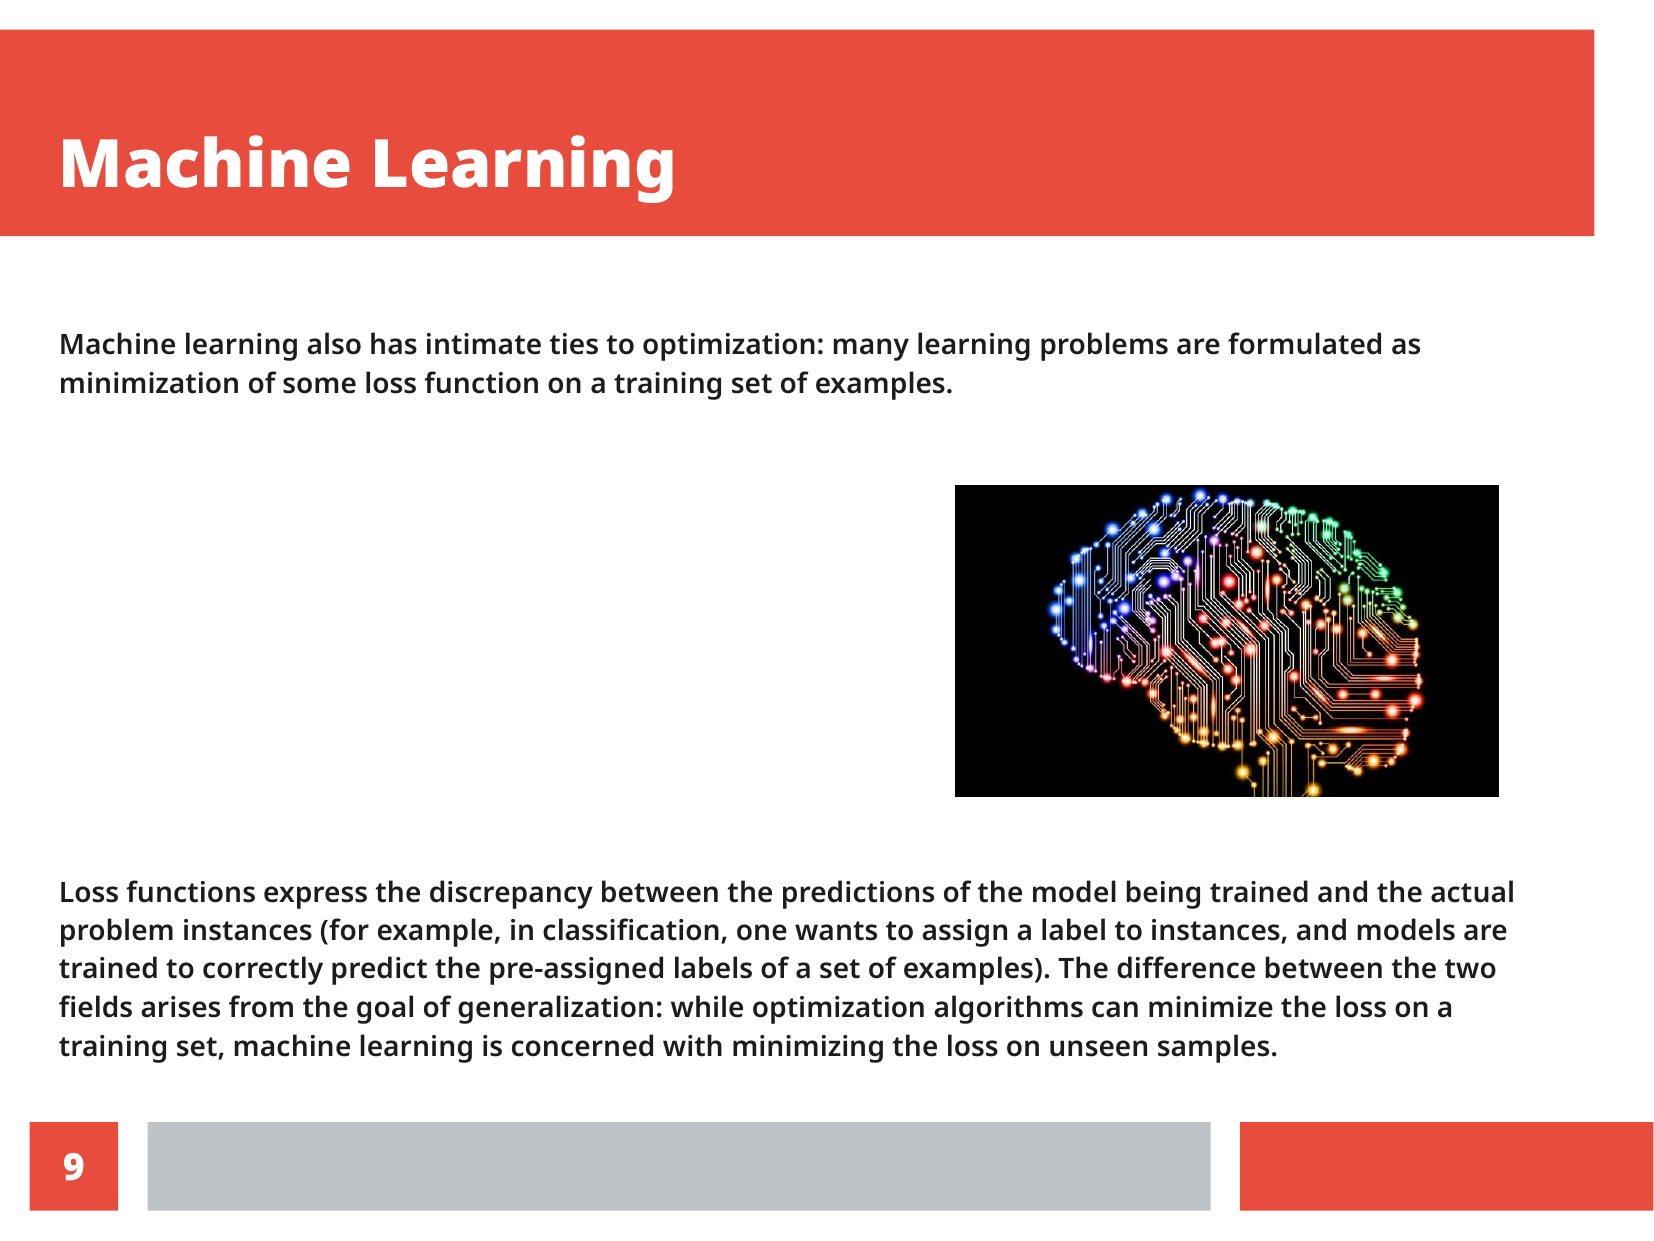

# Machine Learning
Machine learning also has intimate ties to optimization: many learning problems are formulated as minimization of some loss function on a training set of examples.
Loss functions express the discrepancy between the predictions of the model being trained and the actual problem instances (for example, in classification, one wants to assign a label to instances, and models are trained to correctly predict the pre-assigned labels of a set of examples). The difference between the two fields arises from the goal of generalization: while optimization algorithms can minimize the loss on a training set, machine learning is concerned with minimizing the loss on unseen samples.
9